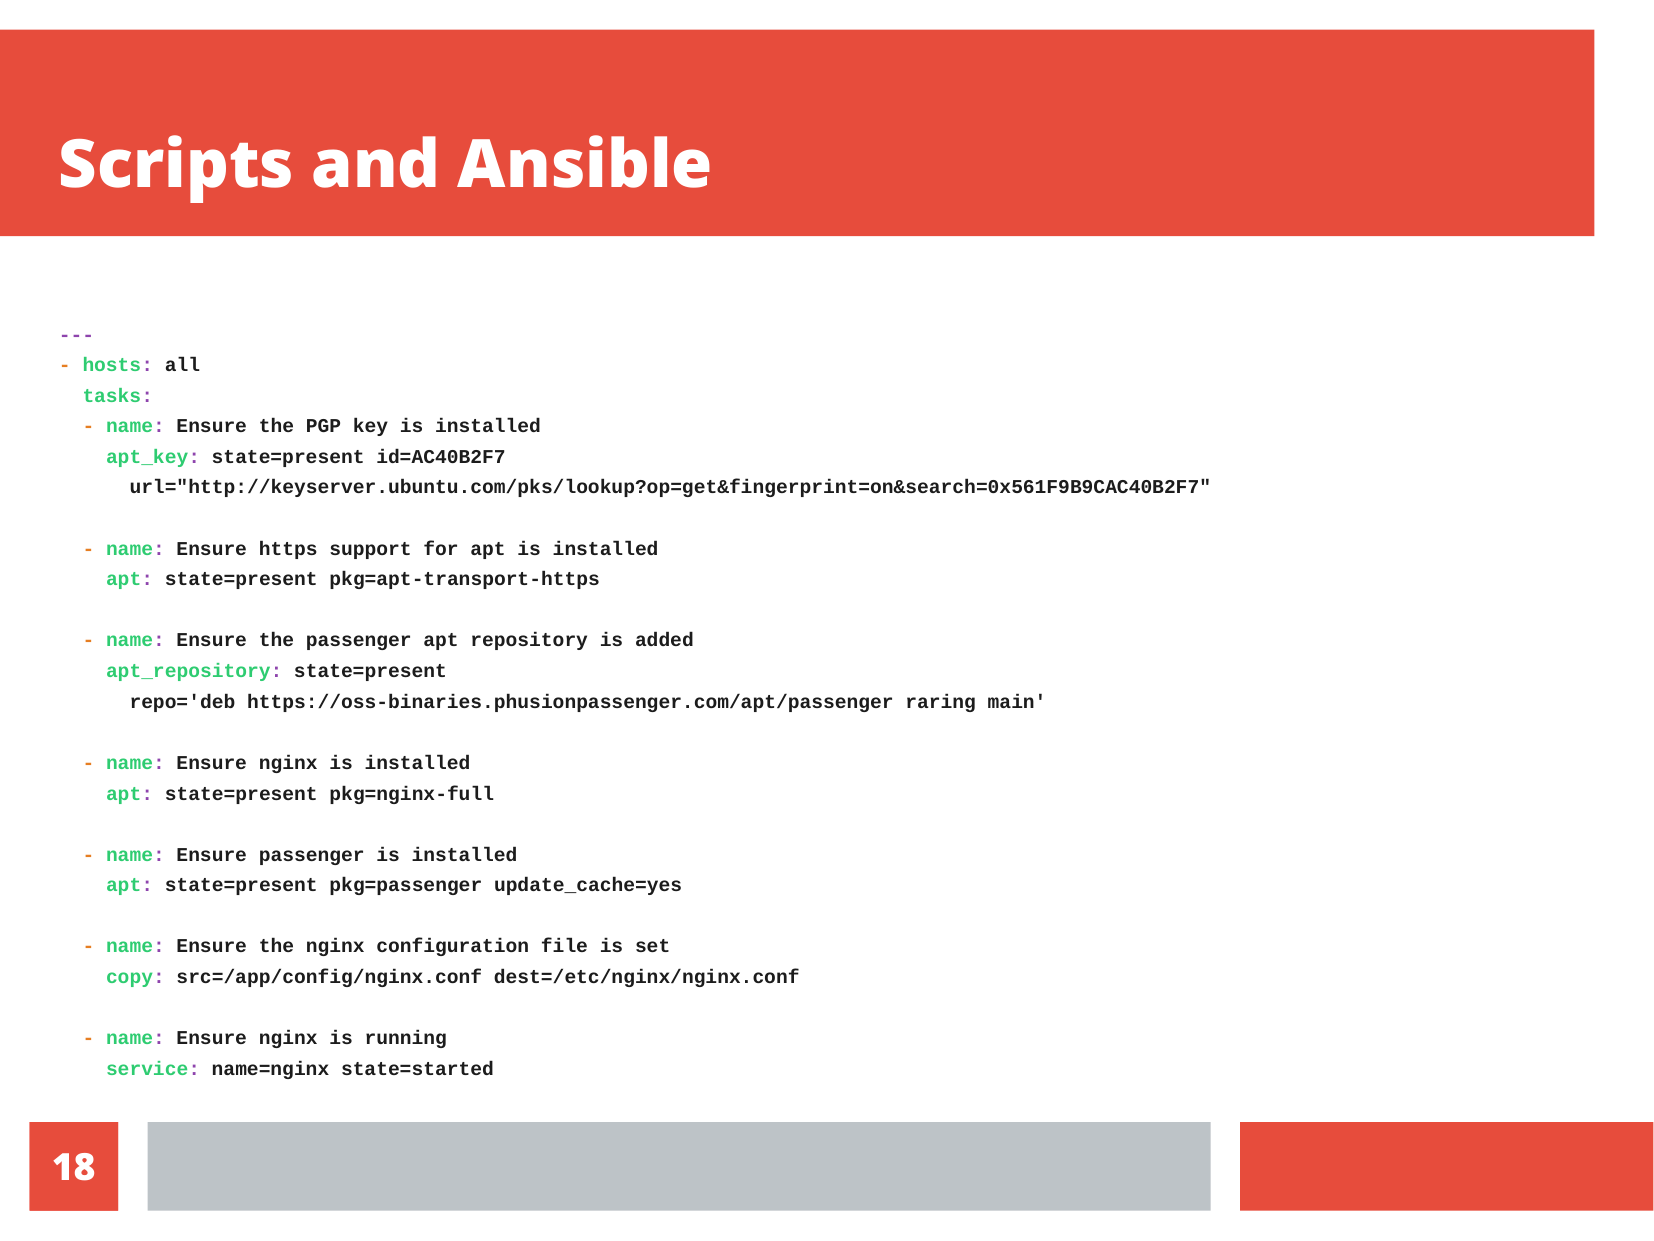

# Scripts and Ansible
---
- hosts: all
 tasks:
 - name: Ensure the PGP key is installed
 apt_key: state=present id=AC40B2F7
 url="http://keyserver.ubuntu.com/pks/lookup?op=get&fingerprint=on&search=0x561F9B9CAC40B2F7"
 - name: Ensure https support for apt is installed
 apt: state=present pkg=apt-transport-https
 - name: Ensure the passenger apt repository is added
 apt_repository: state=present
 repo='deb https://oss-binaries.phusionpassenger.com/apt/passenger raring main'
 - name: Ensure nginx is installed
 apt: state=present pkg=nginx-full
 - name: Ensure passenger is installed
 apt: state=present pkg=passenger update_cache=yes
 - name: Ensure the nginx configuration file is set
 copy: src=/app/config/nginx.conf dest=/etc/nginx/nginx.conf
 - name: Ensure nginx is running
 service: name=nginx state=started
18